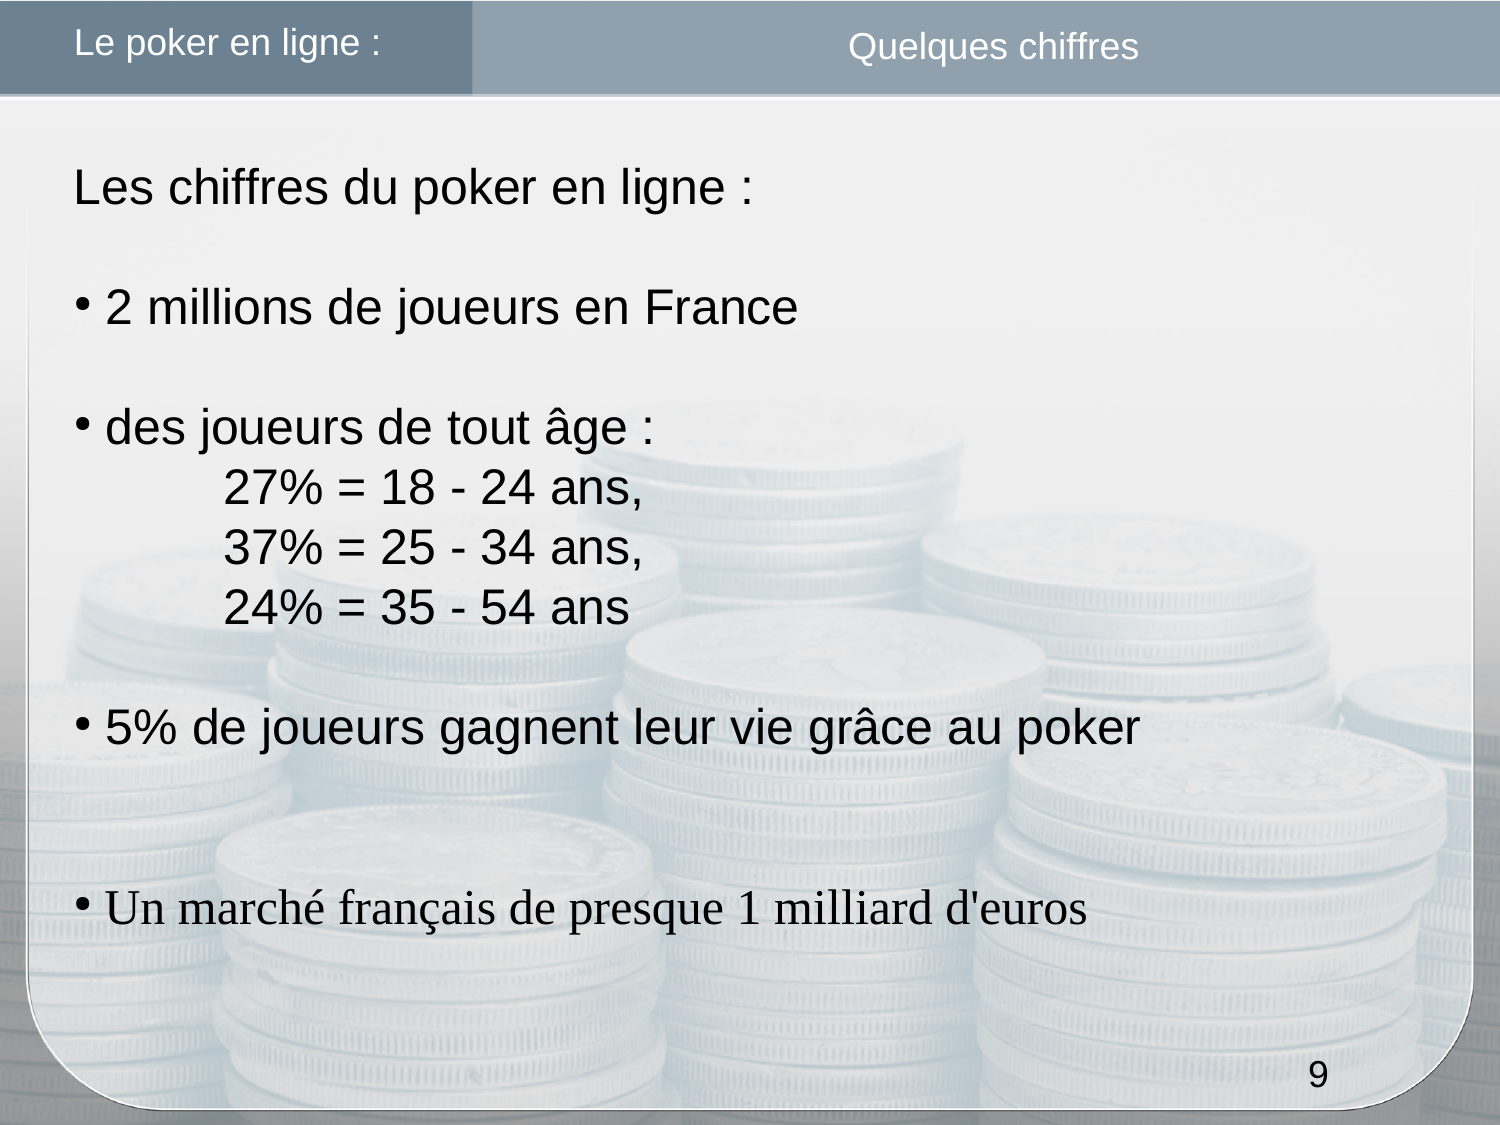

Le poker en ligne :
Quelques chiffres
Les chiffres du poker en ligne :
 2 millions de joueurs en France
 des joueurs de tout âge :
	27% = 18 - 24 ans,
	37% = 25 - 34 ans,
	24% = 35 - 54 ans
 5% de joueurs gagnent leur vie grâce au poker
 Un marché français de presque 1 milliard d'euros
9